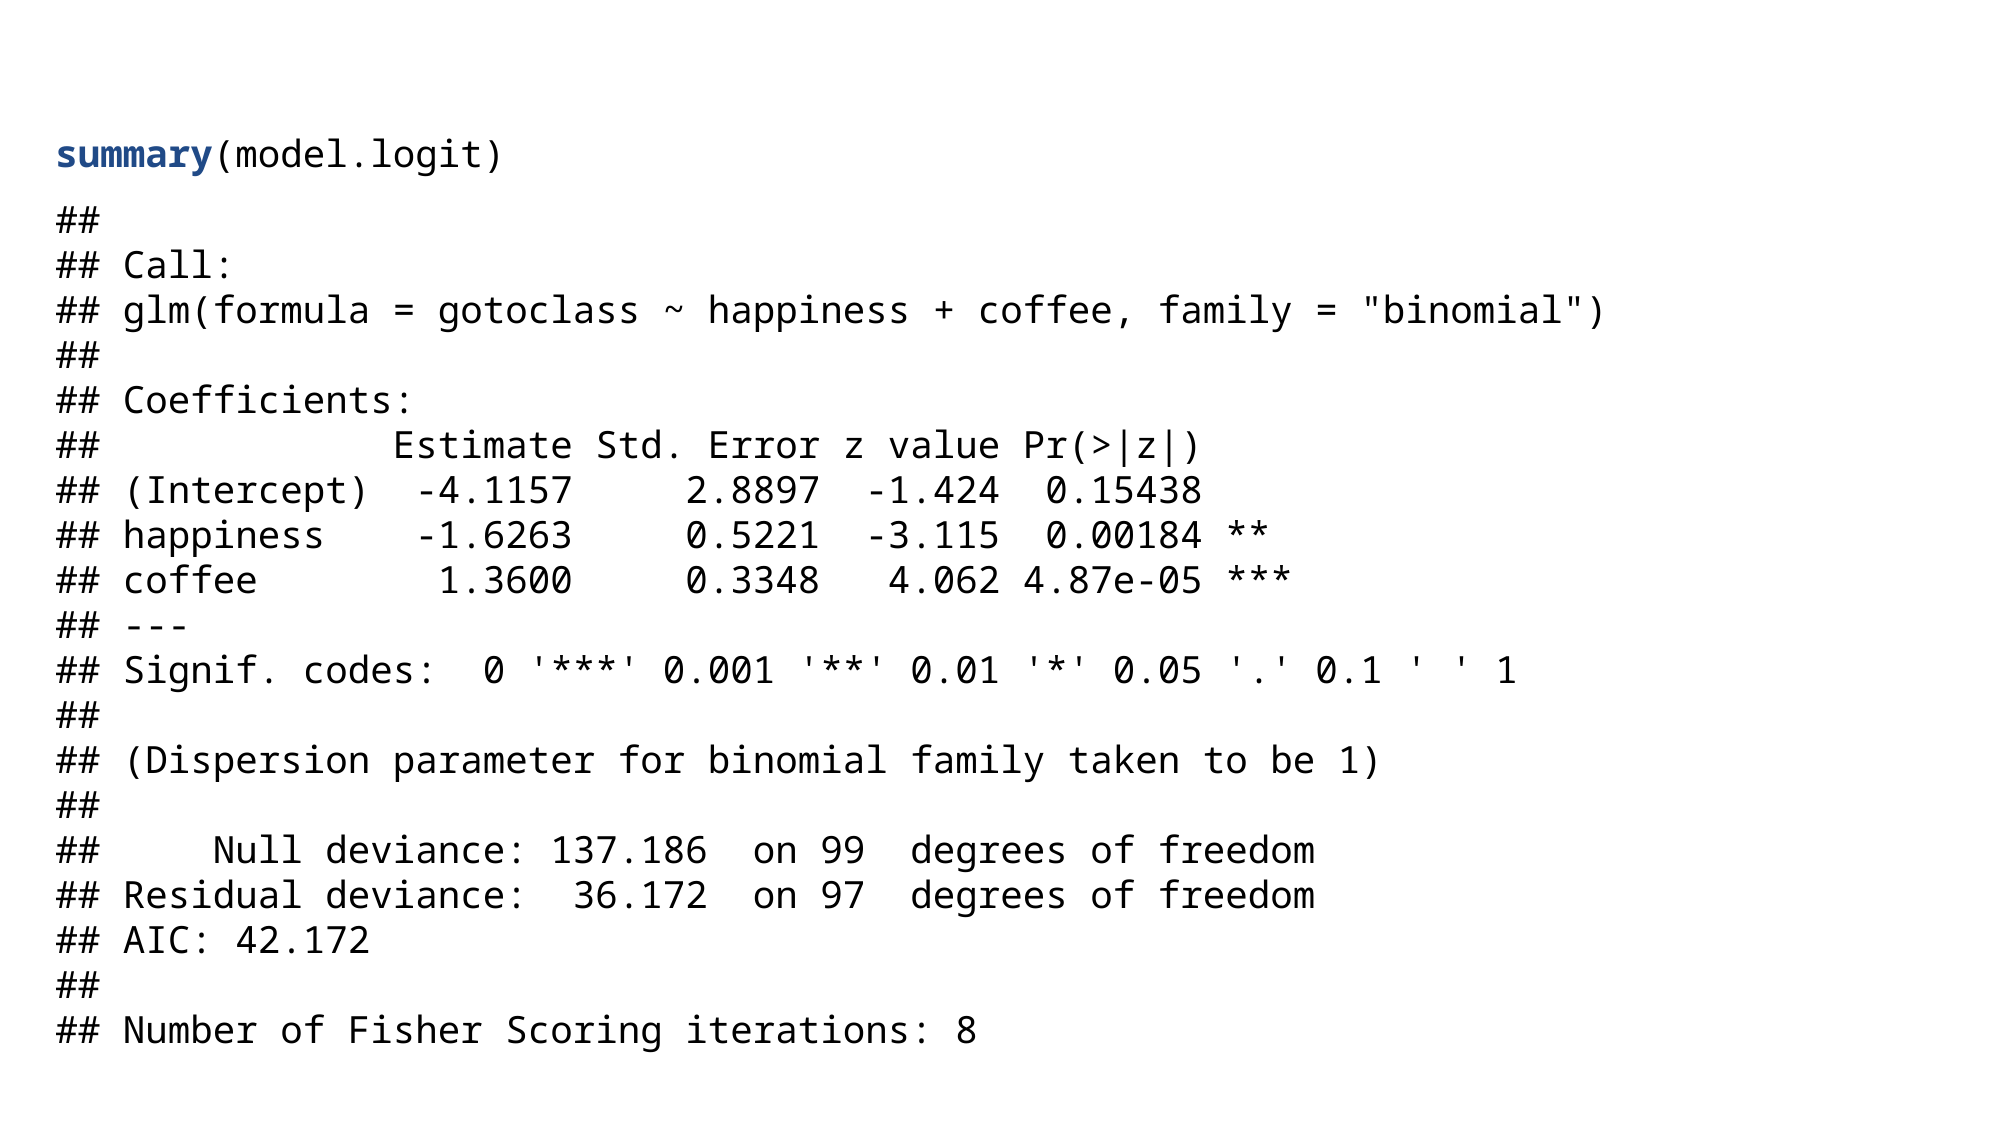

summary(model.logit)
## ## Call: ## glm(formula = gotoclass ~ happiness + coffee, family = "binomial") ## ## Coefficients: ## Estimate Std. Error z value Pr(>|z|) ## (Intercept) -4.1157 2.8897 -1.424 0.15438 ## happiness -1.6263 0.5221 -3.115 0.00184 ** ## coffee 1.3600 0.3348 4.062 4.87e-05 *** ## --- ## Signif. codes: 0 '***' 0.001 '**' 0.01 '*' 0.05 '.' 0.1 ' ' 1 ## ## (Dispersion parameter for binomial family taken to be 1) ## ## Null deviance: 137.186 on 99 degrees of freedom ## Residual deviance: 36.172 on 97 degrees of freedom ## AIC: 42.172 ## ## Number of Fisher Scoring iterations: 8